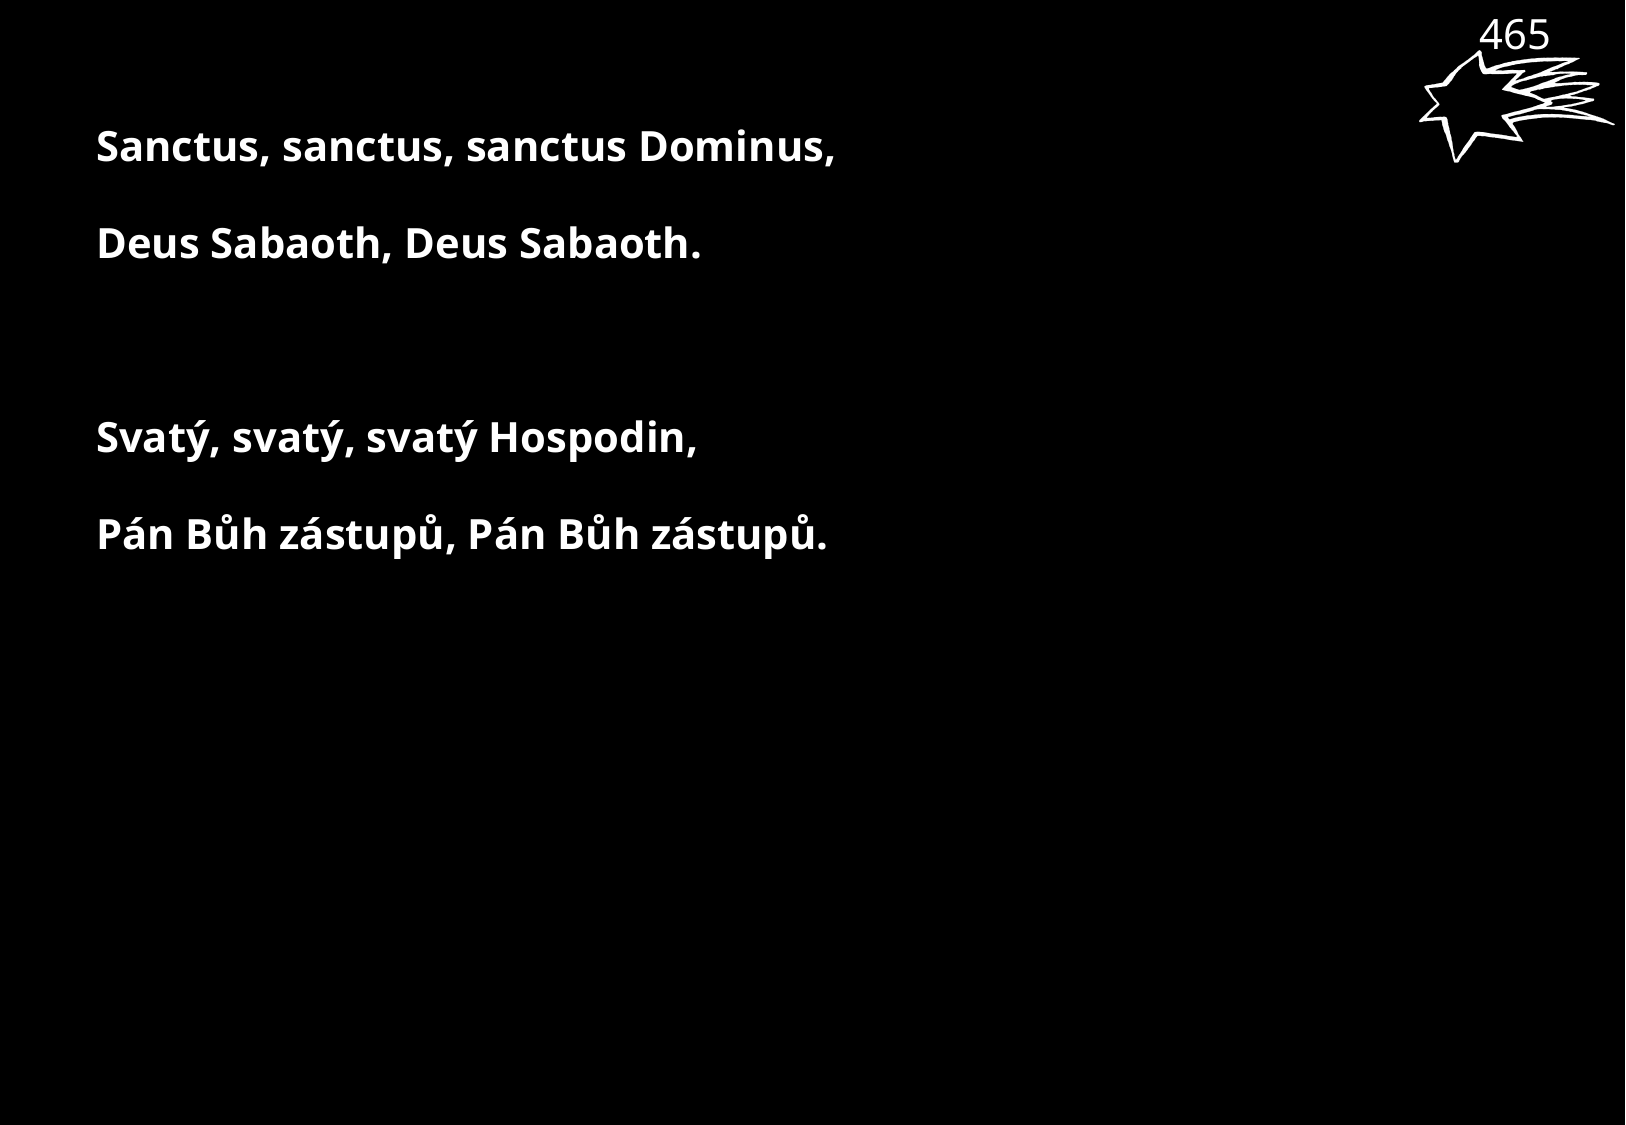

465
# Sanctus, sanctus, sanctus Dominus,
Deus Sabaoth, Deus Sabaoth.
Svatý, svatý, svatý Hospodin,
Pán Bůh zástupů, Pán Bůh zástupů.